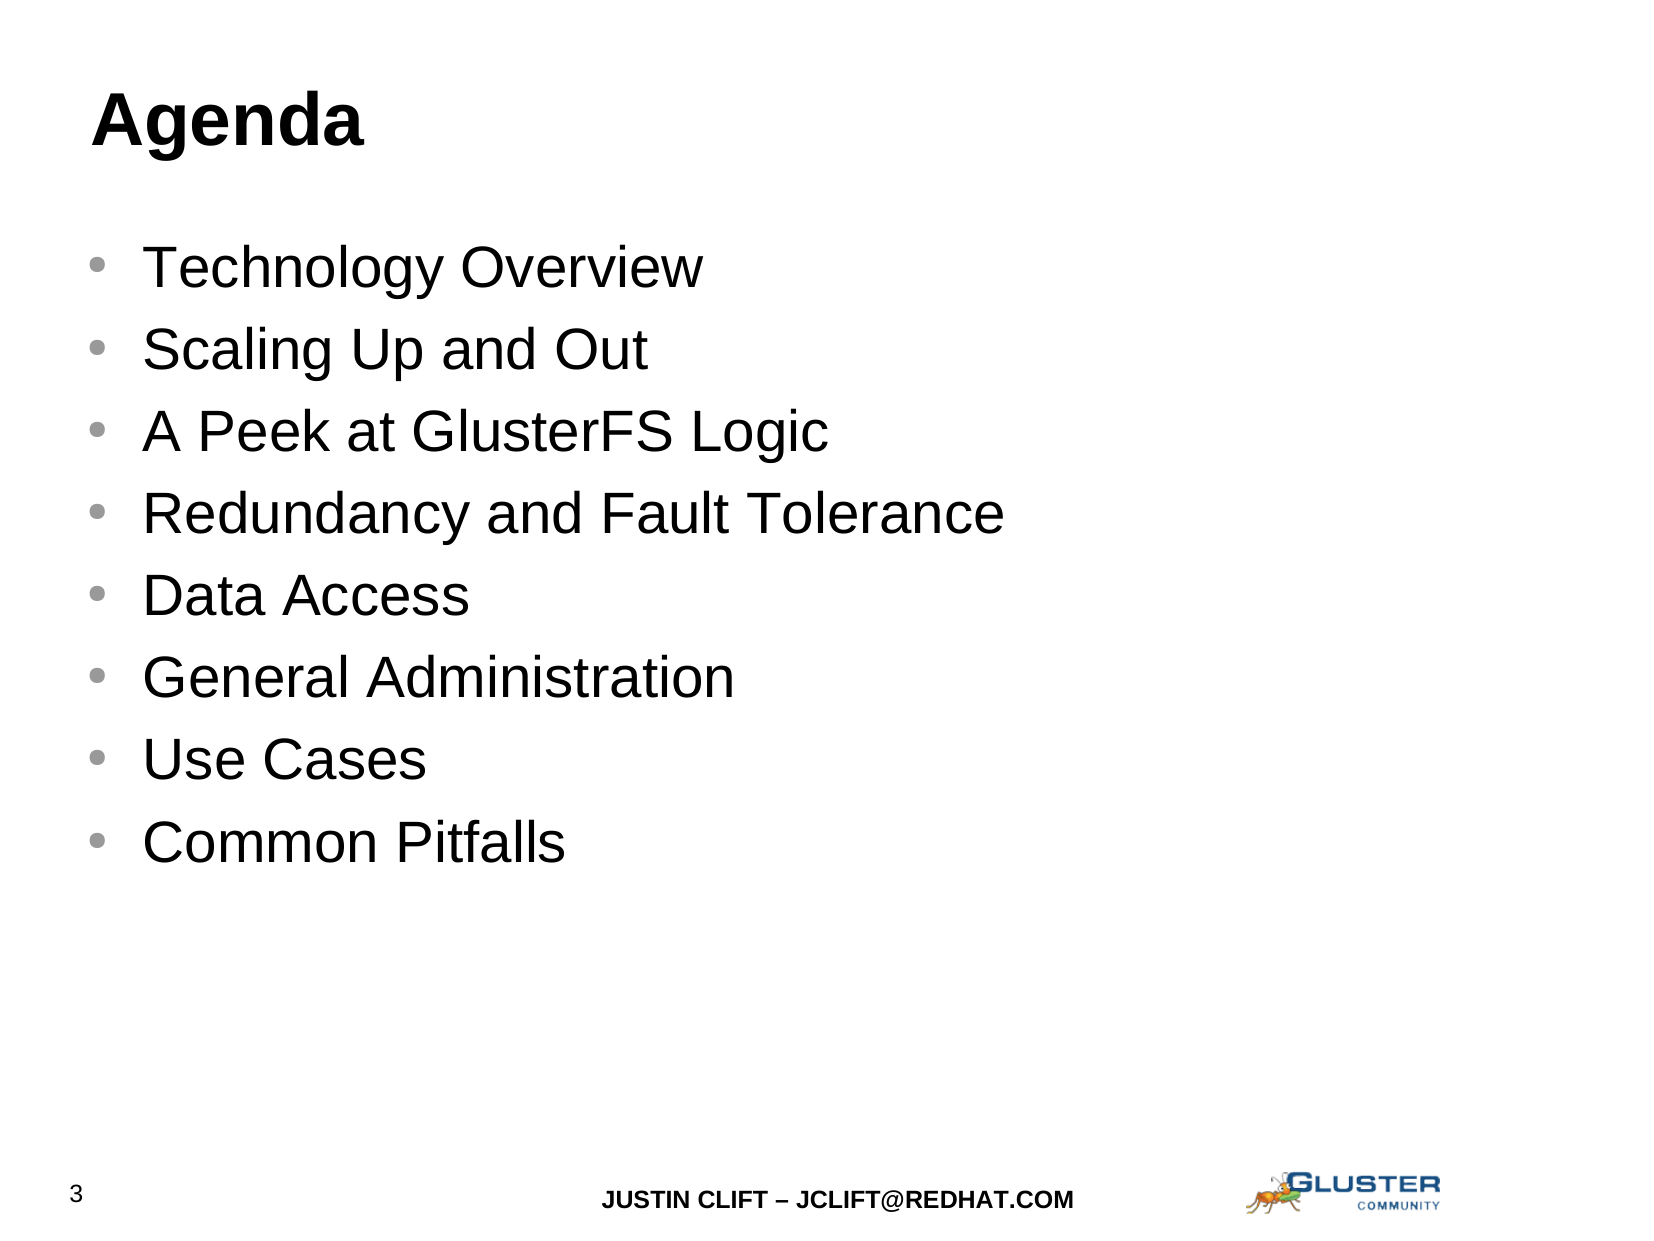

# Agenda
Technology Overview
Scaling Up and Out
A Peek at GlusterFS Logic
Redundancy and Fault Tolerance
Data Access
General Administration
Use Cases
Common Pitfalls